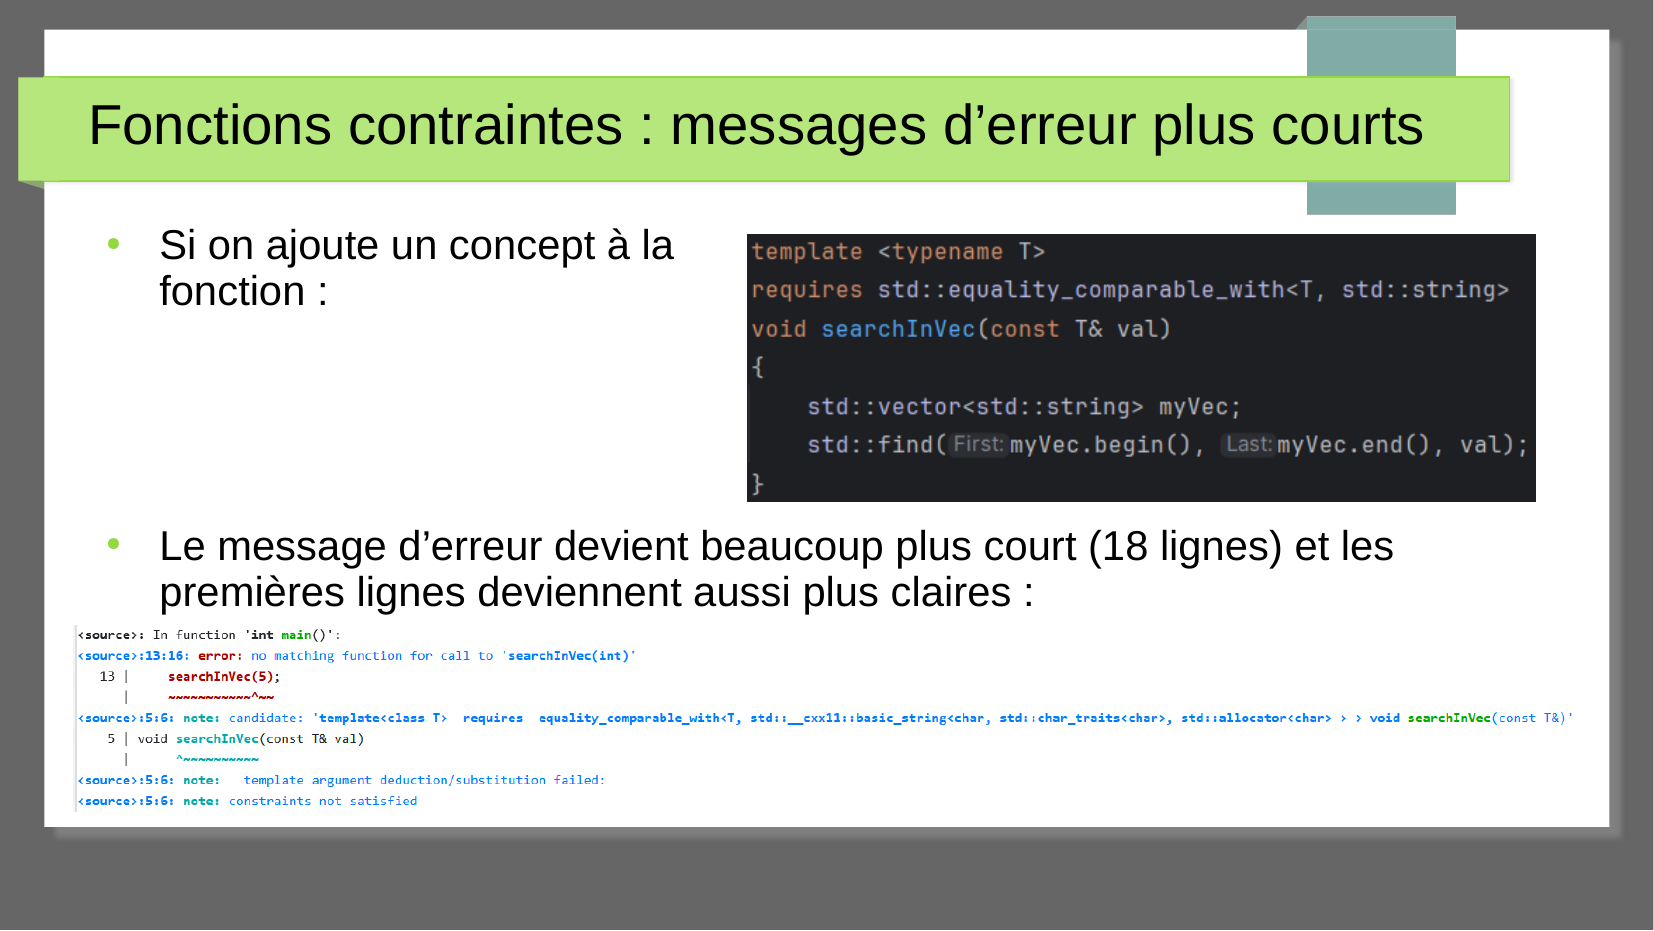

# Fonctions contraintes : messages d’erreur plus courts
Si on ajoute un concept à la
fonction :
Le message d’erreur devient beaucoup plus court (18 lignes) et les premières lignes deviennent aussi plus claires :